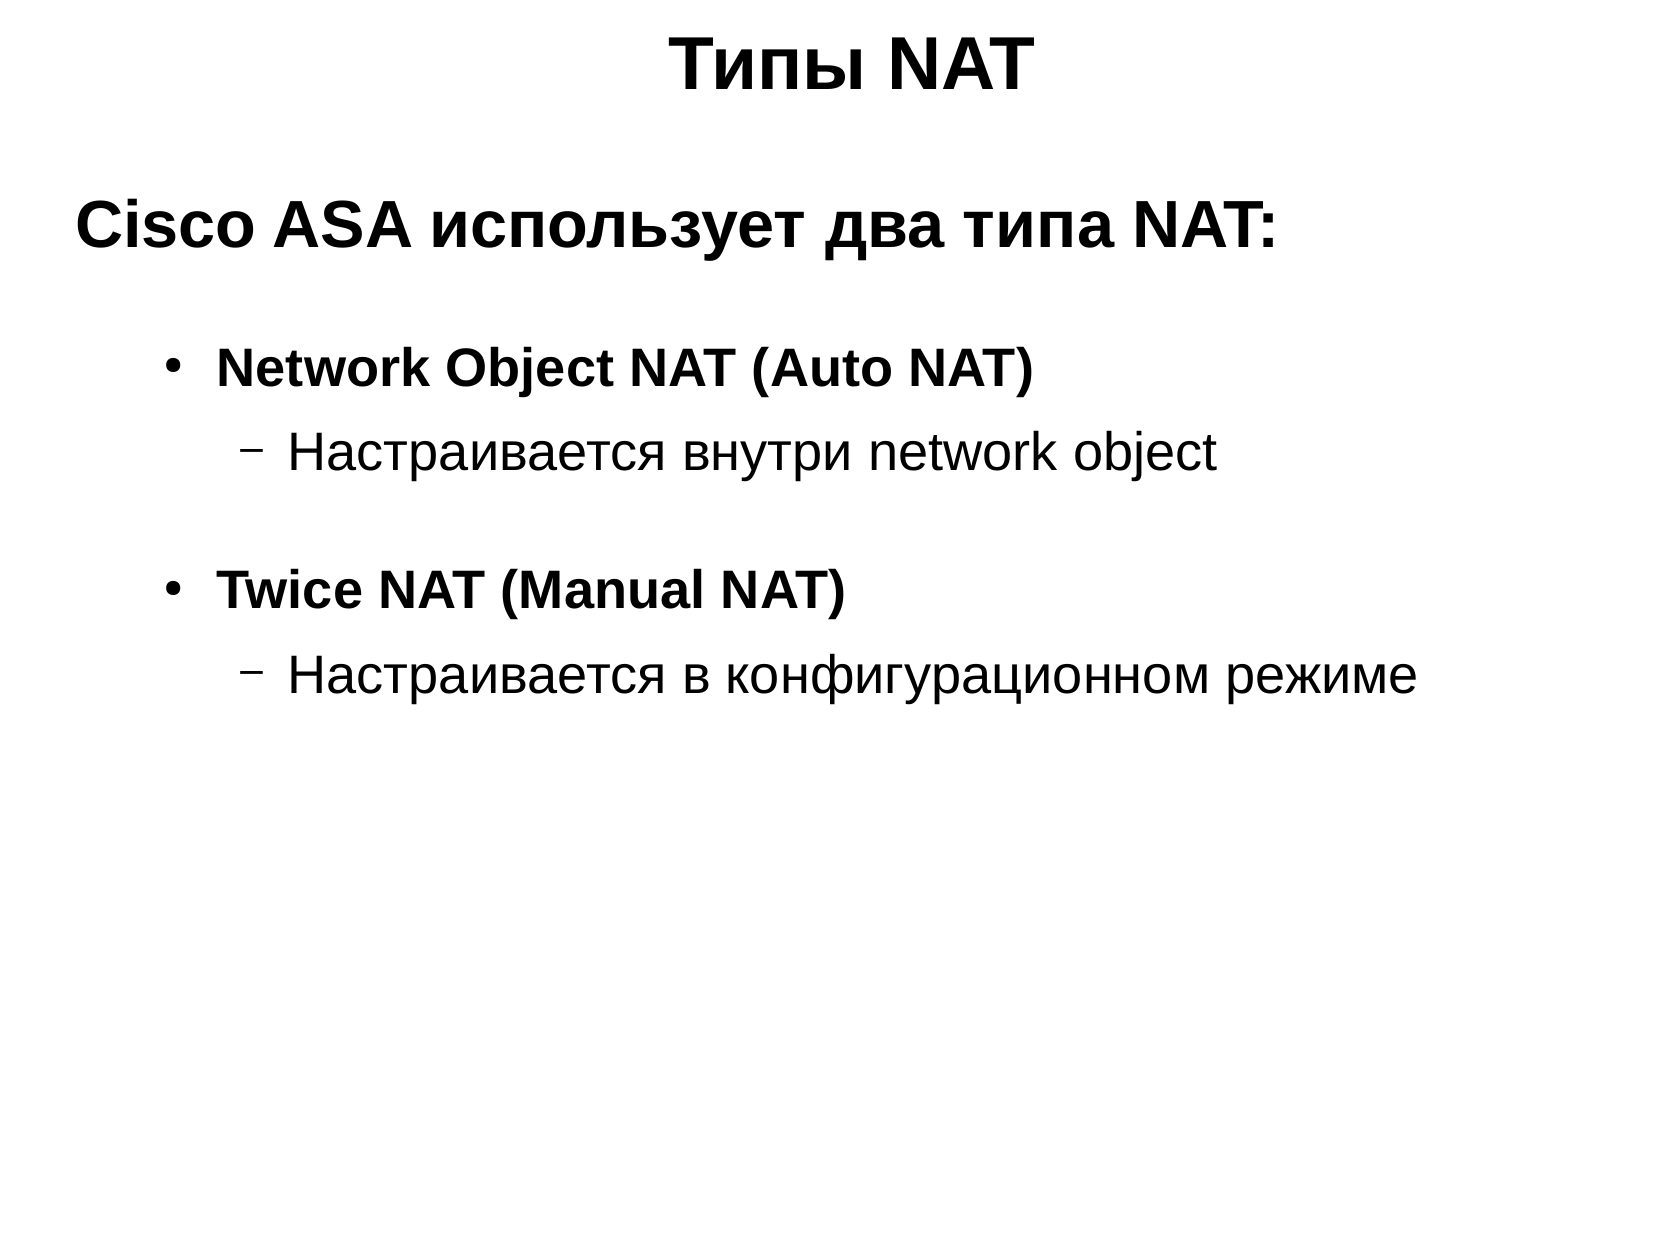

Типы NAT
# Cisco ASA использует два типа NAT:
Network Object NAT (Auto NAT)
Настраивается внутри network object
Twice NAT (Manual NAT)
Настраивается в конфигурационном режиме